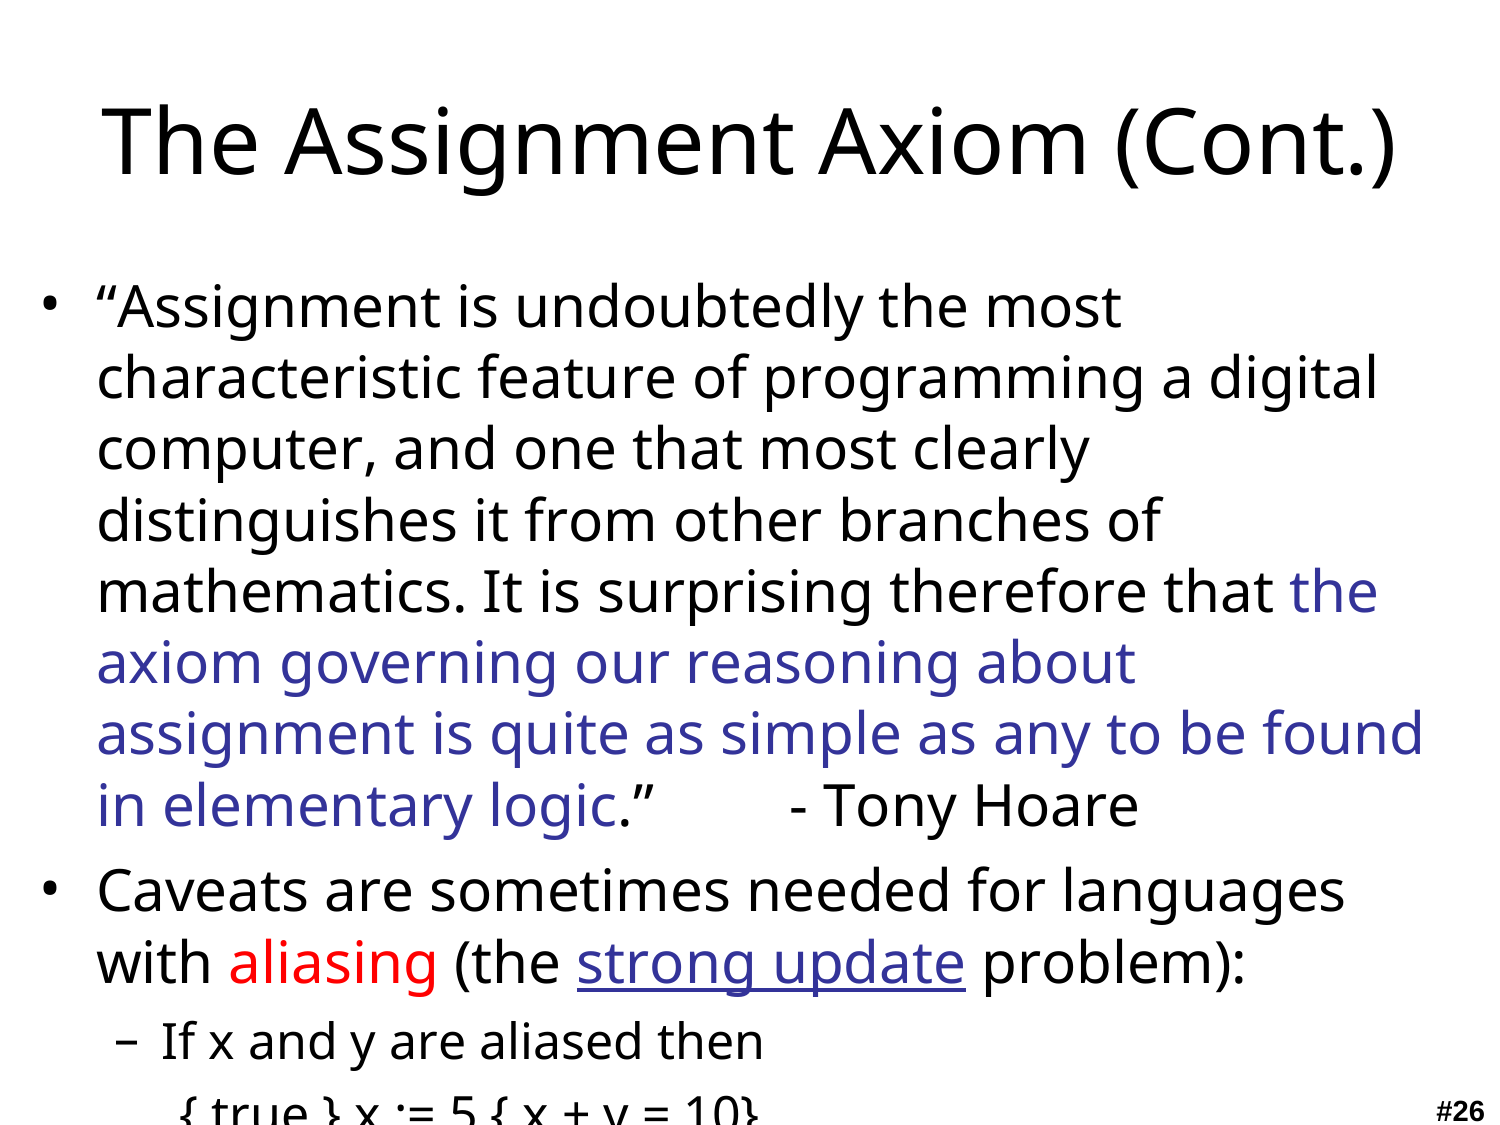

# The Assignment Axiom (Cont.)
“Assignment is undoubtedly the most characteristic feature of programming a digital computer, and one that most clearly distinguishes it from other branches of mathematics. It is surprising therefore that the axiom governing our reasoning about assignment is quite as simple as any to be found in elementary logic.”	- Tony Hoare
Caveats are sometimes needed for languages with aliasing (the strong update problem):
If x and y are aliased then
 { true } x := 5 { x + y = 10}
 is true
26